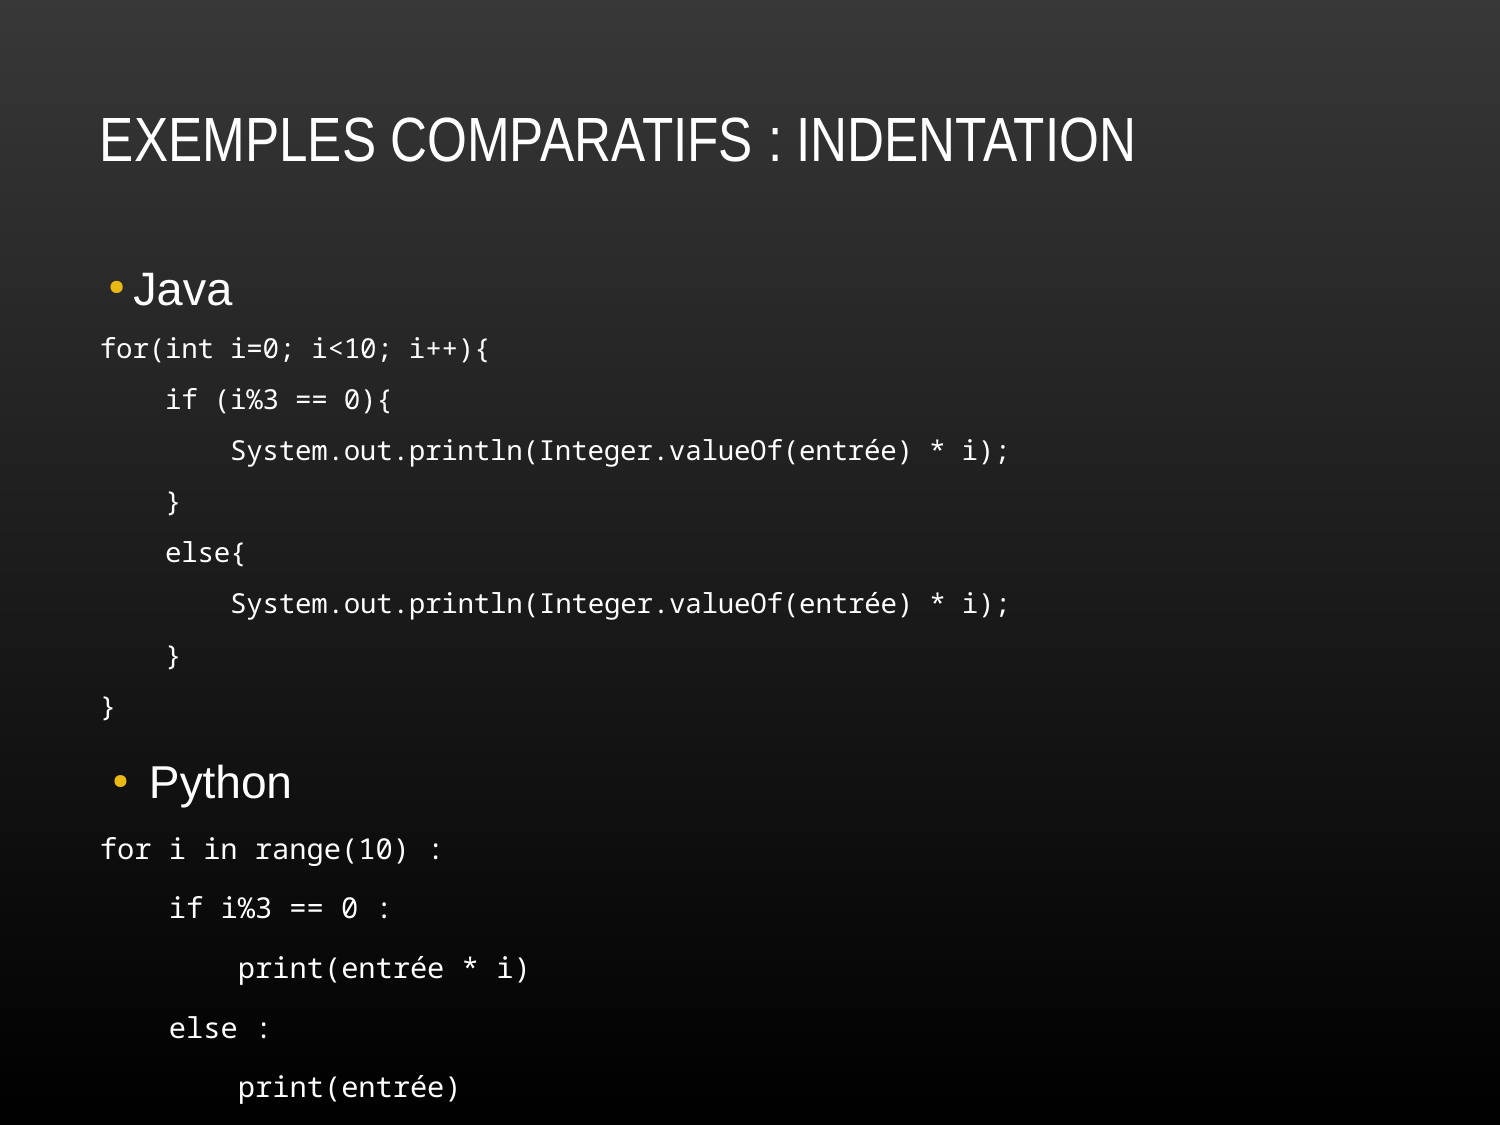

# Exemples comparatifs : Indentation
Java
for(int i=0; i<10; i++){
 if (i%3 == 0){
 System.out.println(Integer.valueOf(entrée) * i);
 }
 else{
 System.out.println(Integer.valueOf(entrée) * i);
 }
}
Python
for i in range(10) :
 if i%3 == 0 :
 print(entrée * i)
 else :
 print(entrée)